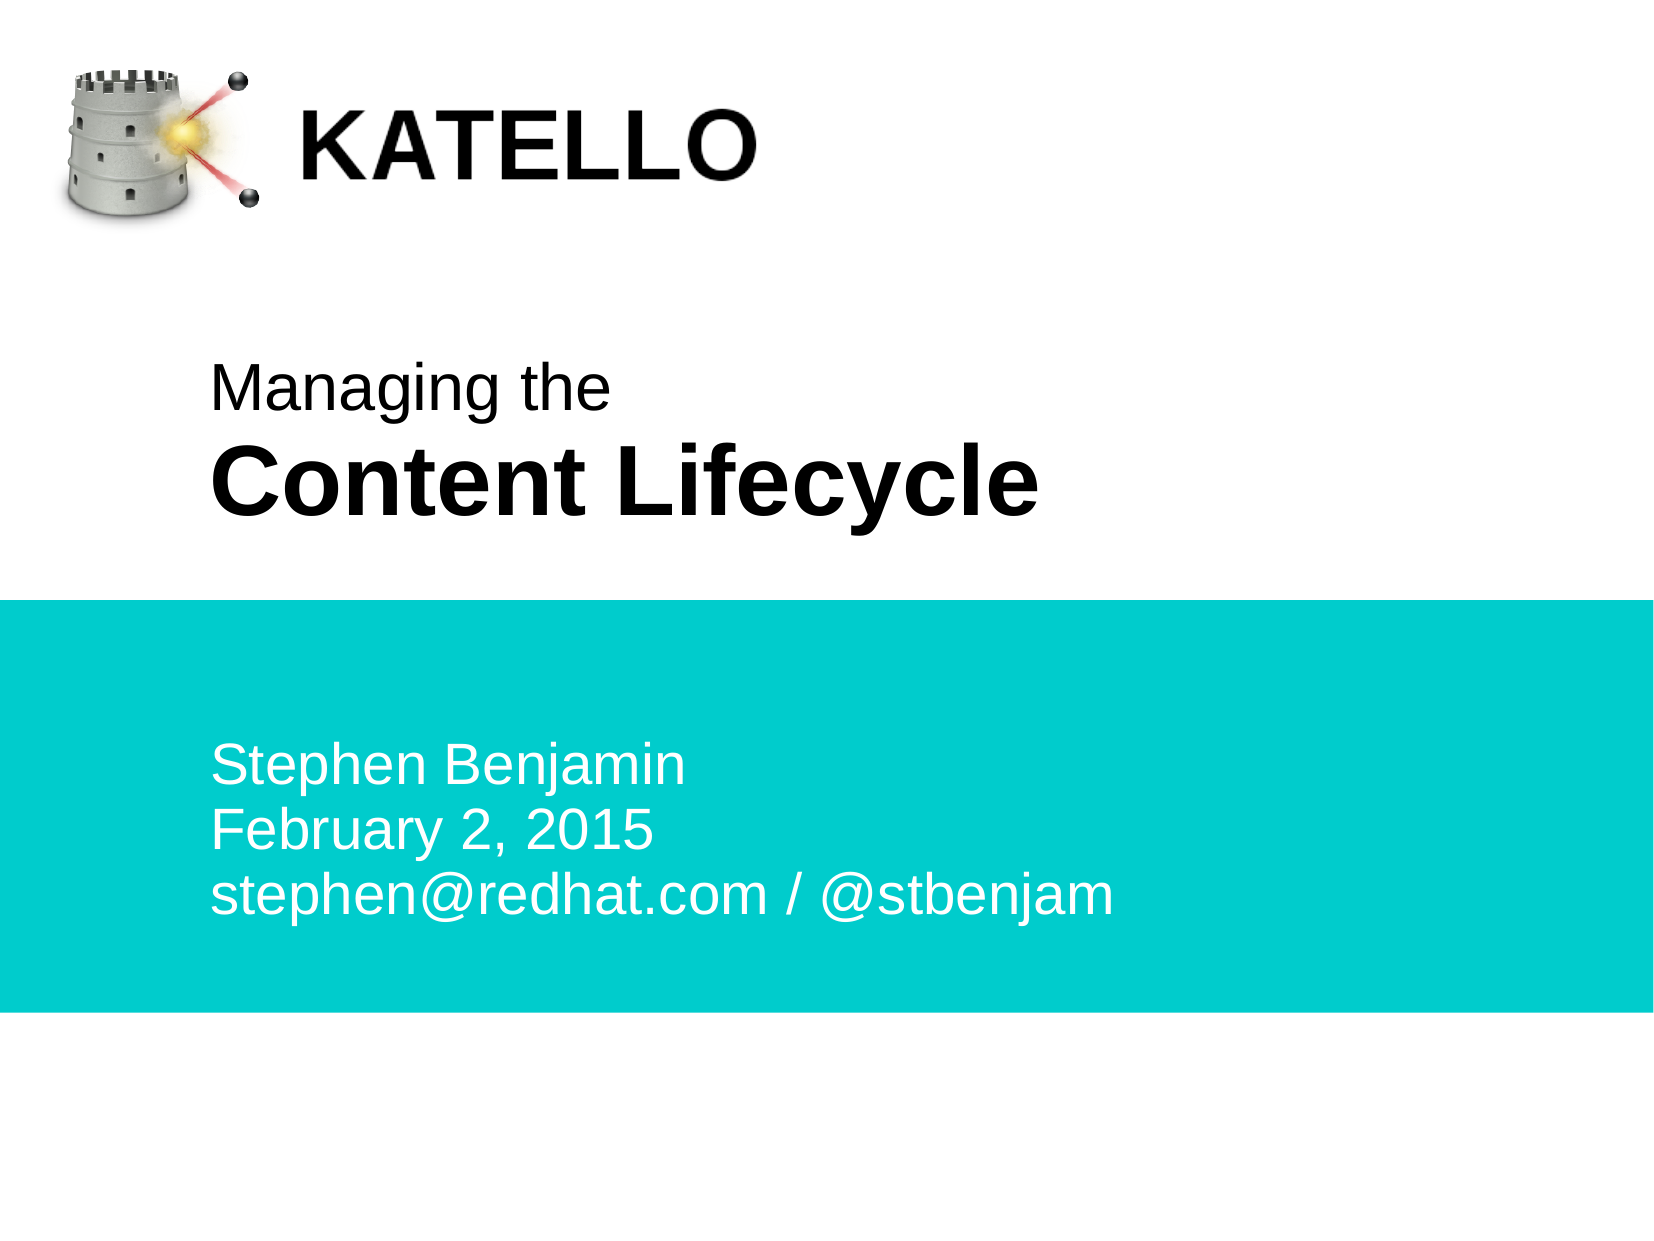

Managing the
Content Lifecycle
Stephen Benjamin
February 2, 2015
stephen@redhat.com / @stbenjam